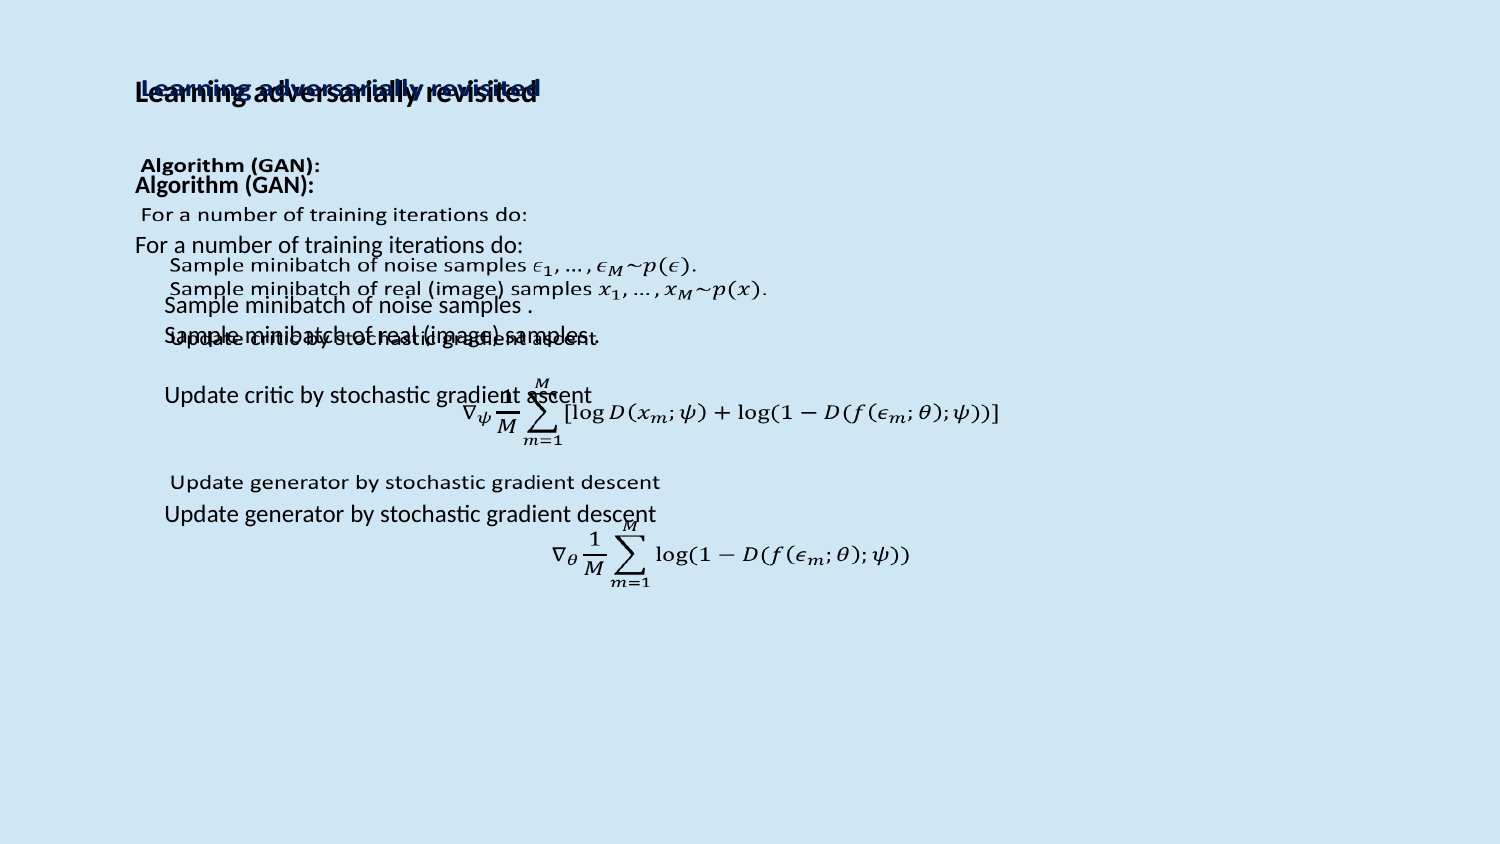

Learning adversarially revisited
Algorithm (GAN):
For a number of training iterations do:
Sample minibatch of noise samples .
Sample minibatch of real (image) samples .
Update critic by stochastic gradient ascent
Update generator by stochastic gradient descent